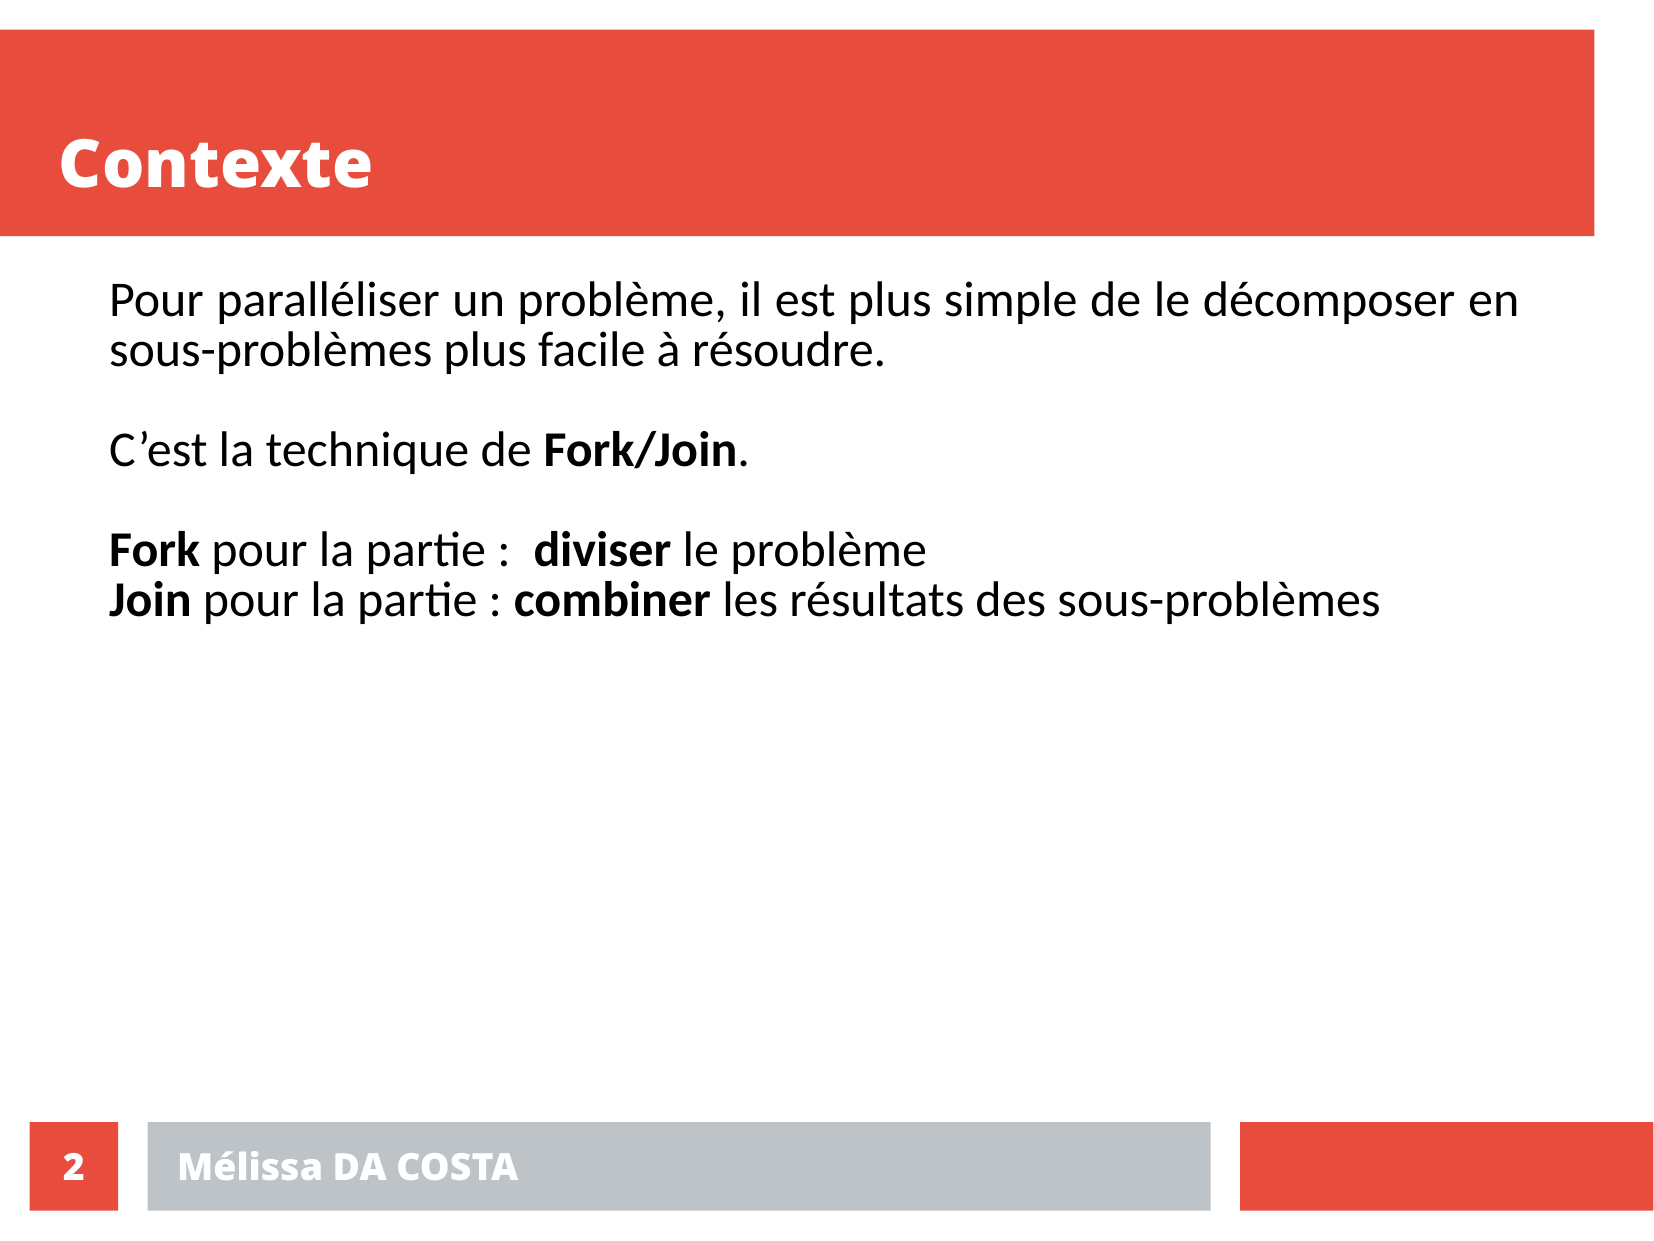

# Contexte
Pour paralléliser un problème, il est plus simple de le décomposer en sous-problèmes plus facile à résoudre.
C’est la technique de Fork/Join.
Fork pour la partie : diviser le problème
Join pour la partie : combiner les résultats des sous-problèmes
2
Mélissa DA COSTA